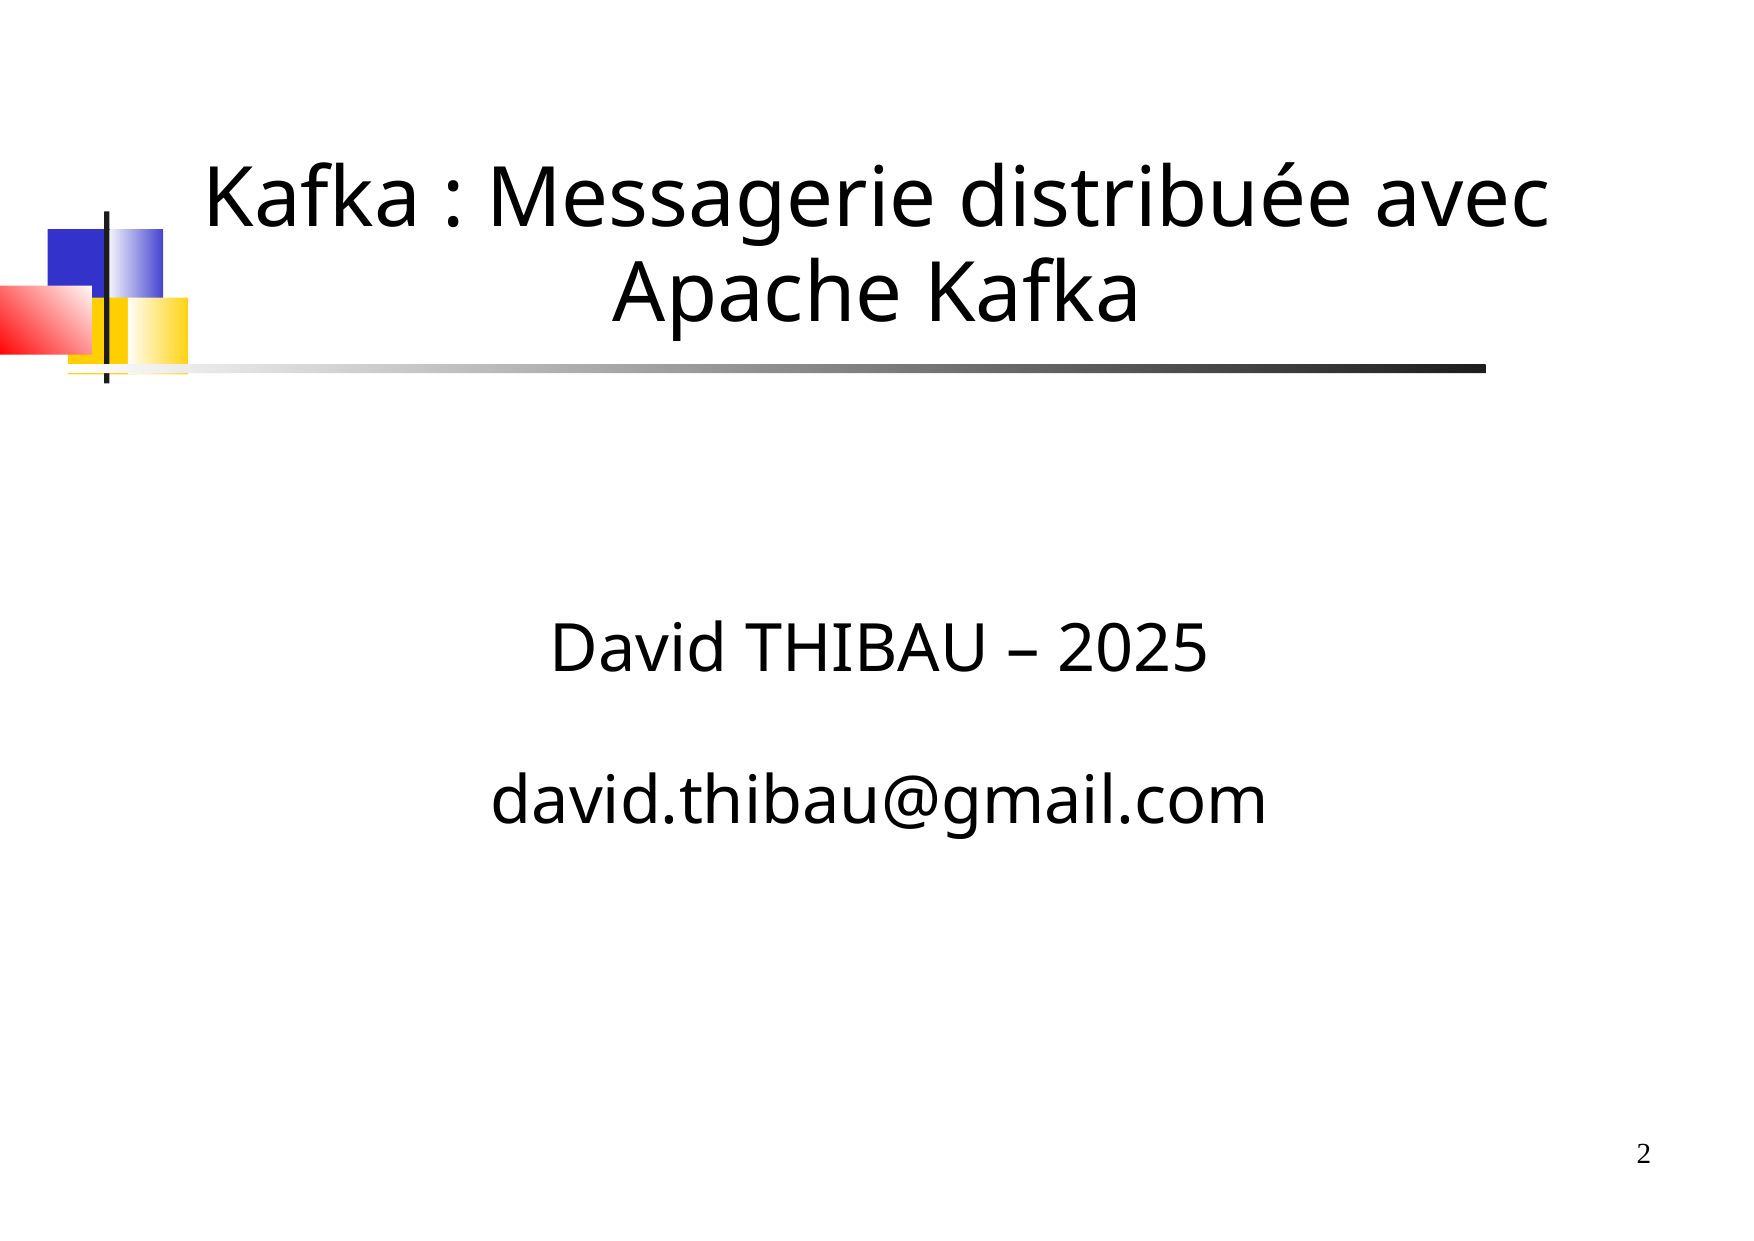

# Kafka : Messagerie distribuée avec Apache Kafka
David THIBAU – 2025
david.thibau@gmail.com